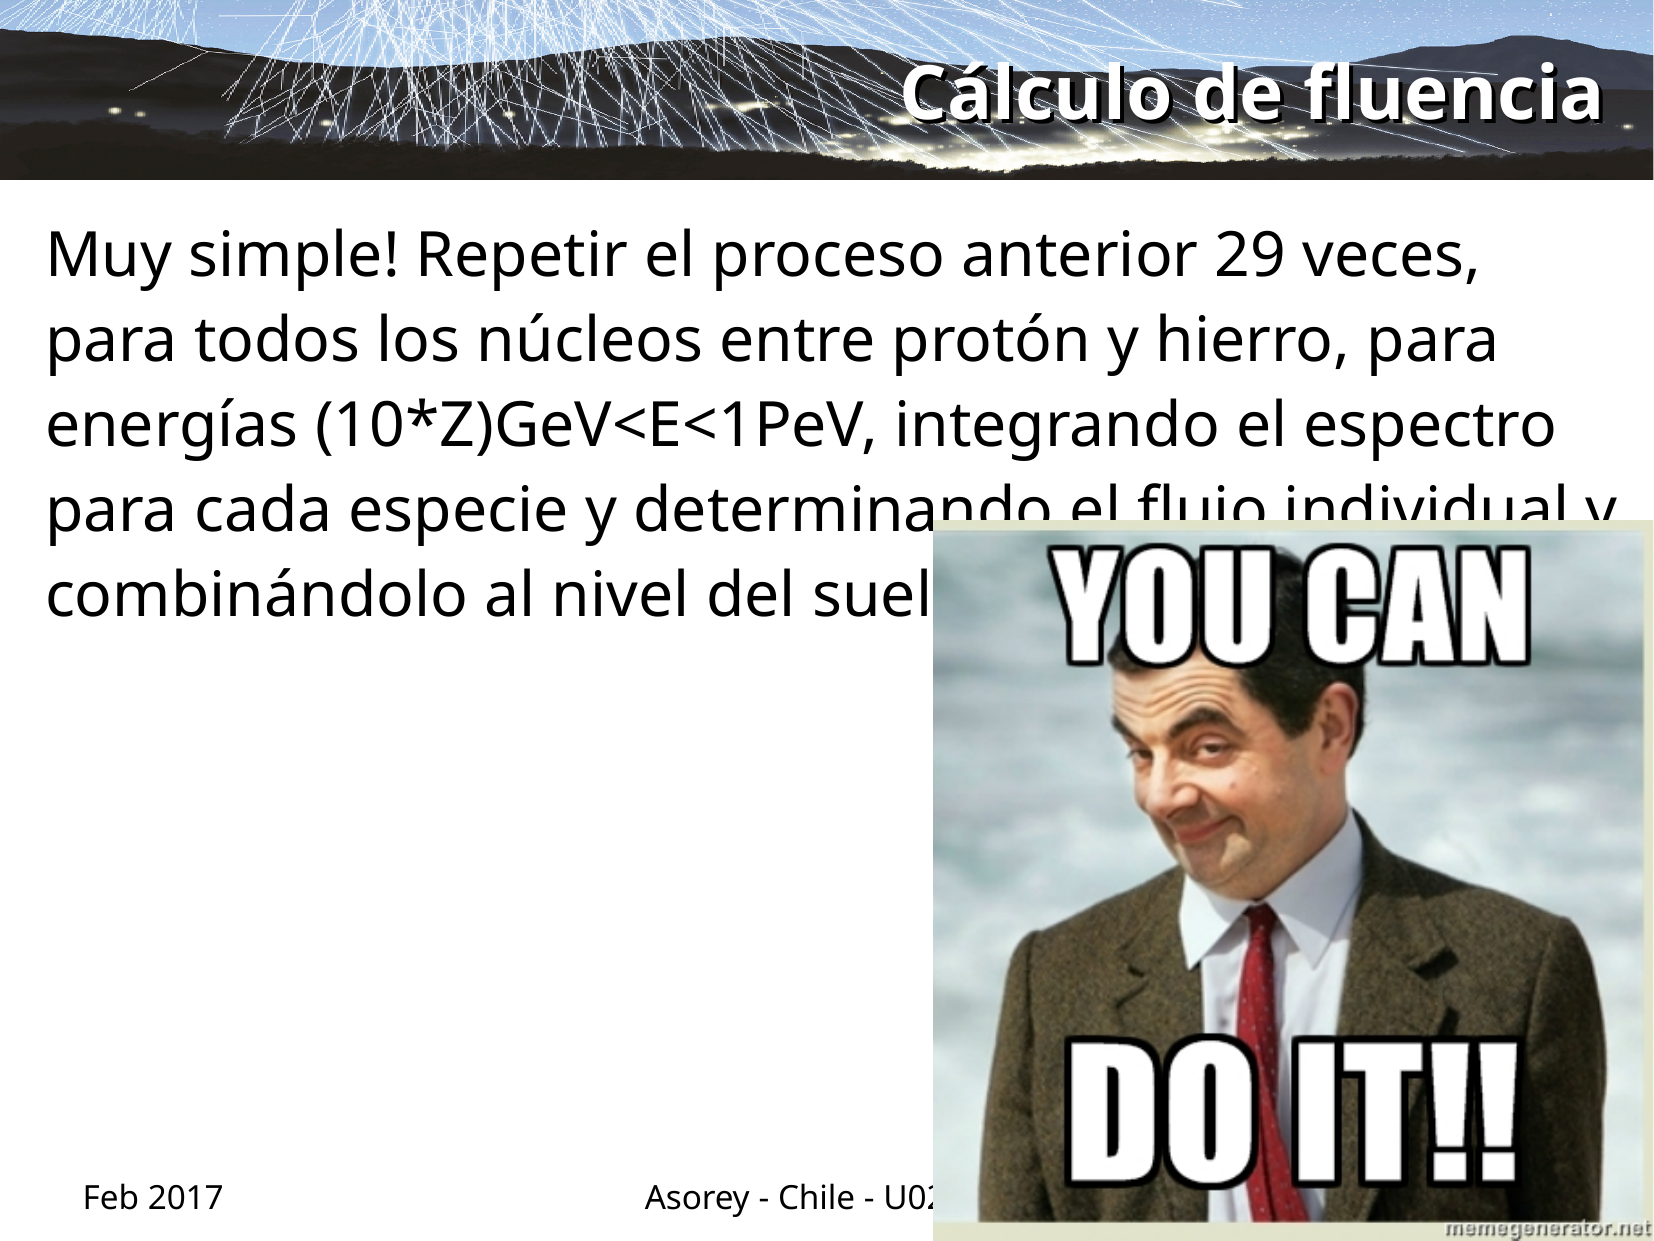

# Cálculo de fluencia
Muy simple! Repetir el proceso anterior 29 veces, para todos los núcleos entre protón y hierro, para energías (10*Z)GeV<E<1PeV, integrando el espectro para cada especie y determinando el flujo individual y combinándolo al nivel del suelo
Feb 2017
Asorey - Chile - U02L02
28